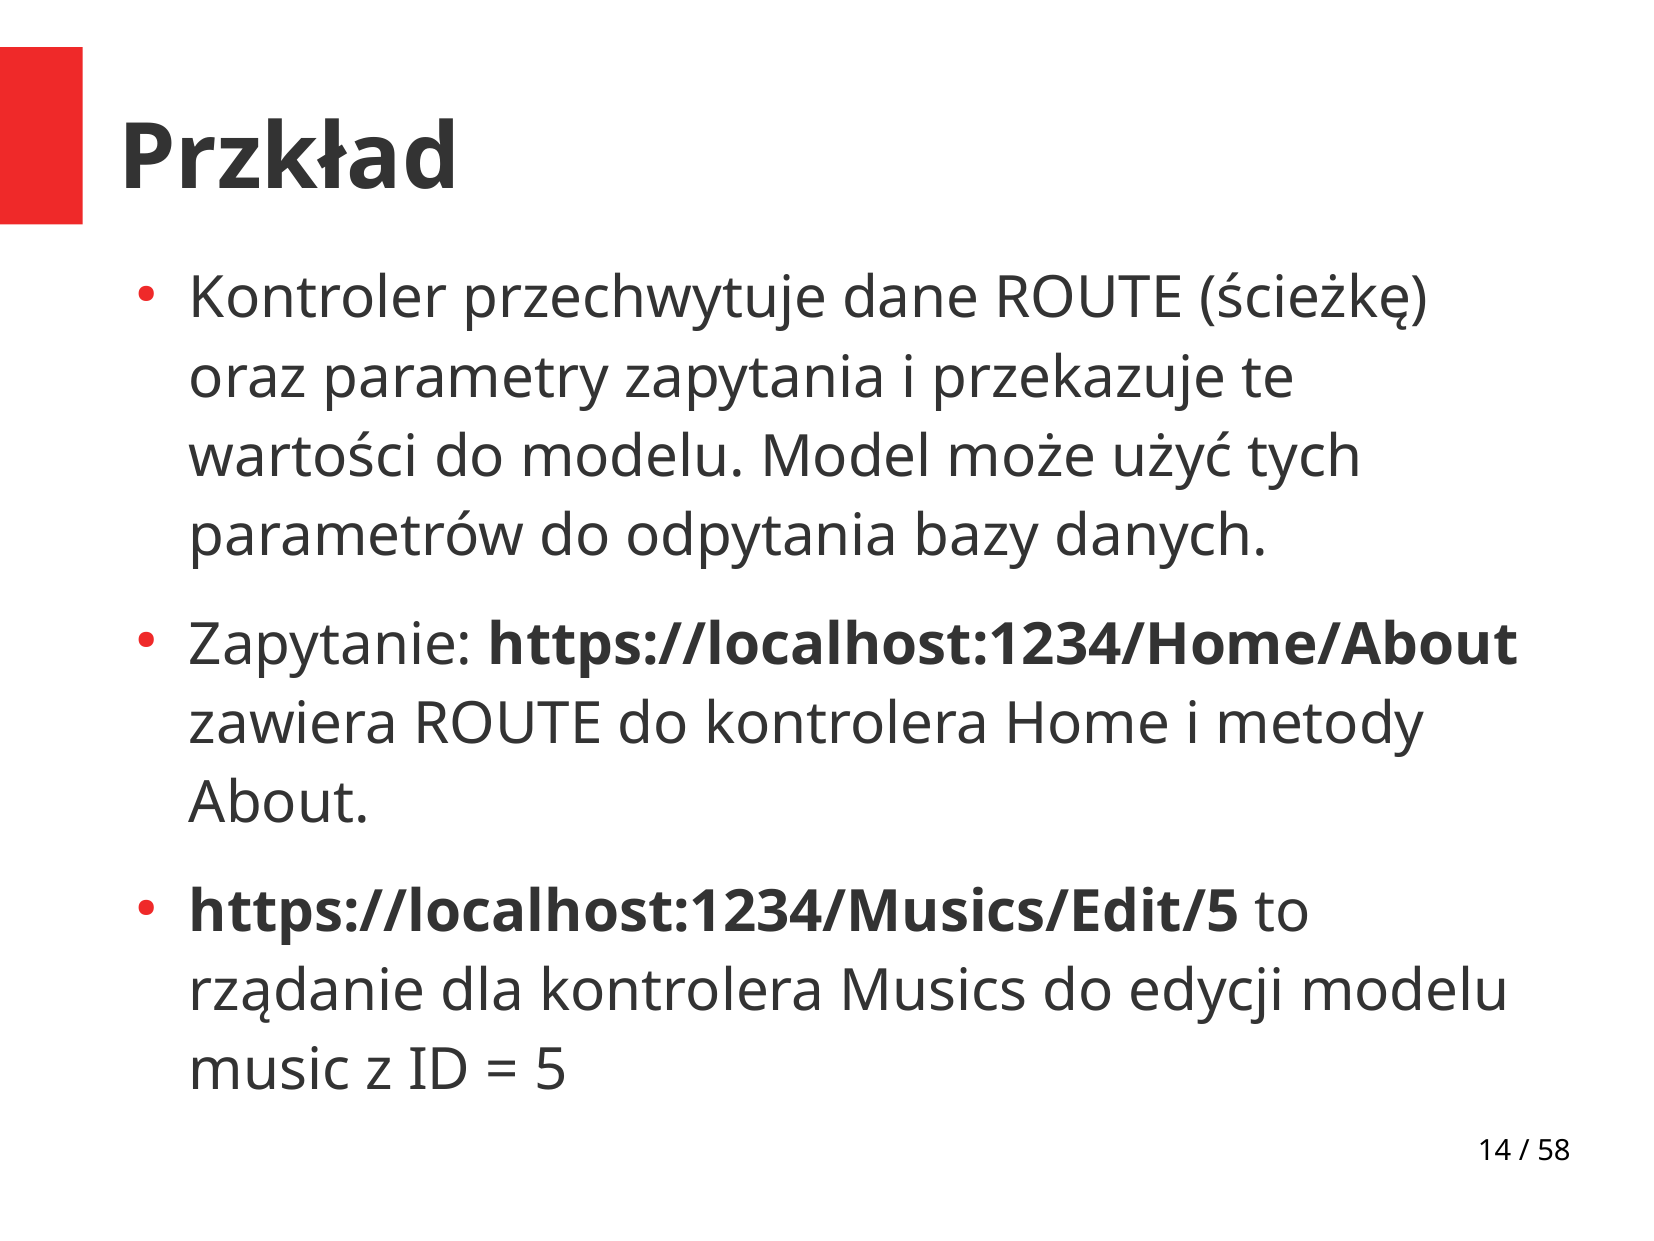

# Przkład
Kontroler przechwytuje dane ROUTE (ścieżkę) oraz parametry zapytania i przekazuje te wartości do modelu. Model może użyć tych parametrów do odpytania bazy danych.
Zapytanie: https://localhost:1234/Home/About zawiera ROUTE do kontrolera Home i metody About.
https://localhost:1234/Musics/Edit/5 to rządanie dla kontrolera Musics do edycji modelu music z ID = 5
14